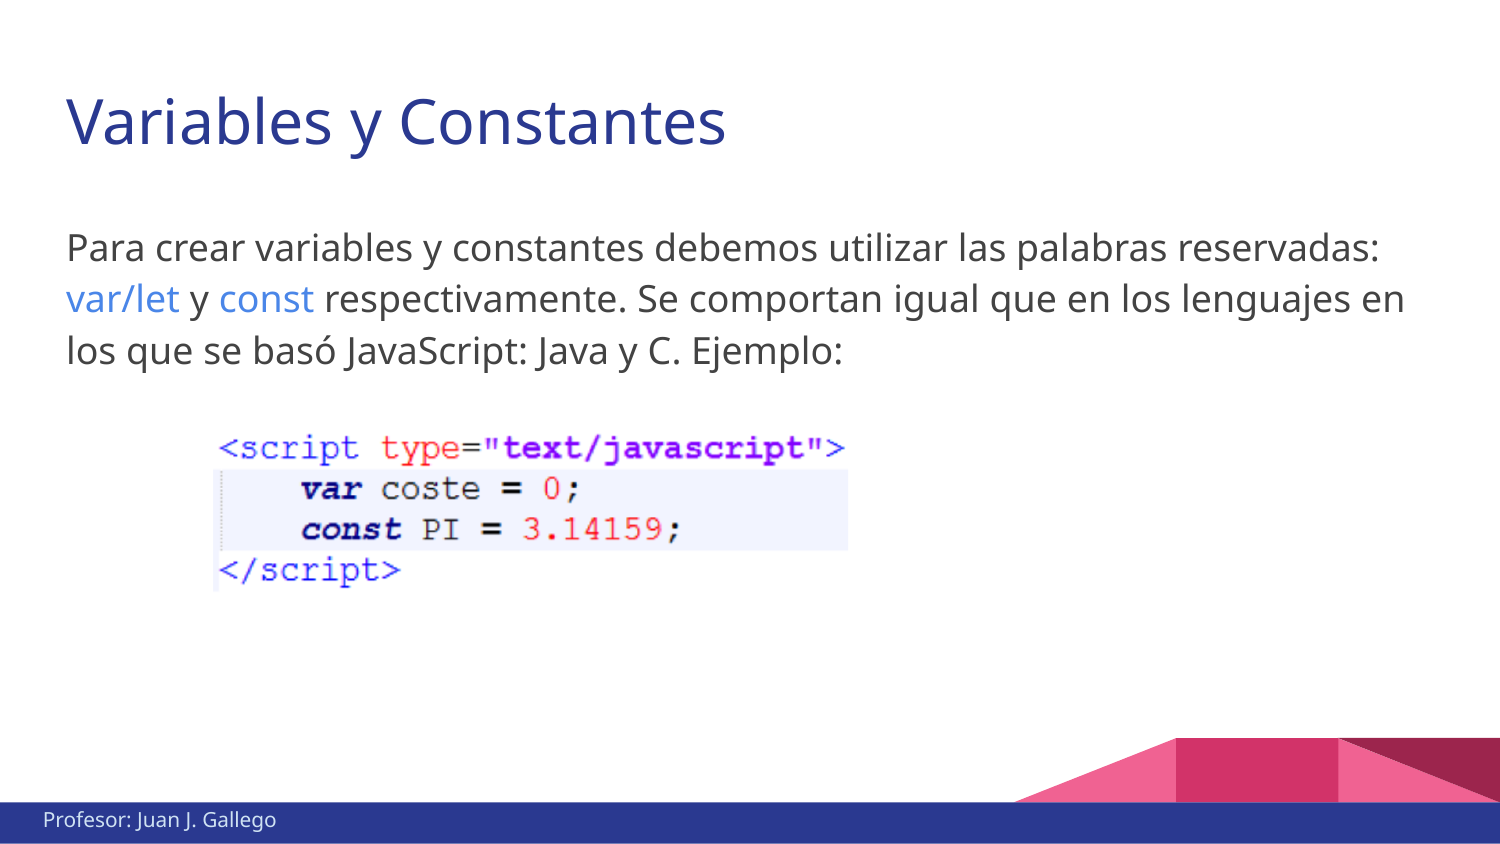

# Variables y Constantes
Para crear variables y constantes debemos utilizar las palabras reservadas: var/let y const respectivamente. Se comportan igual que en los lenguajes en los que se basó JavaScript: Java y C. Ejemplo: